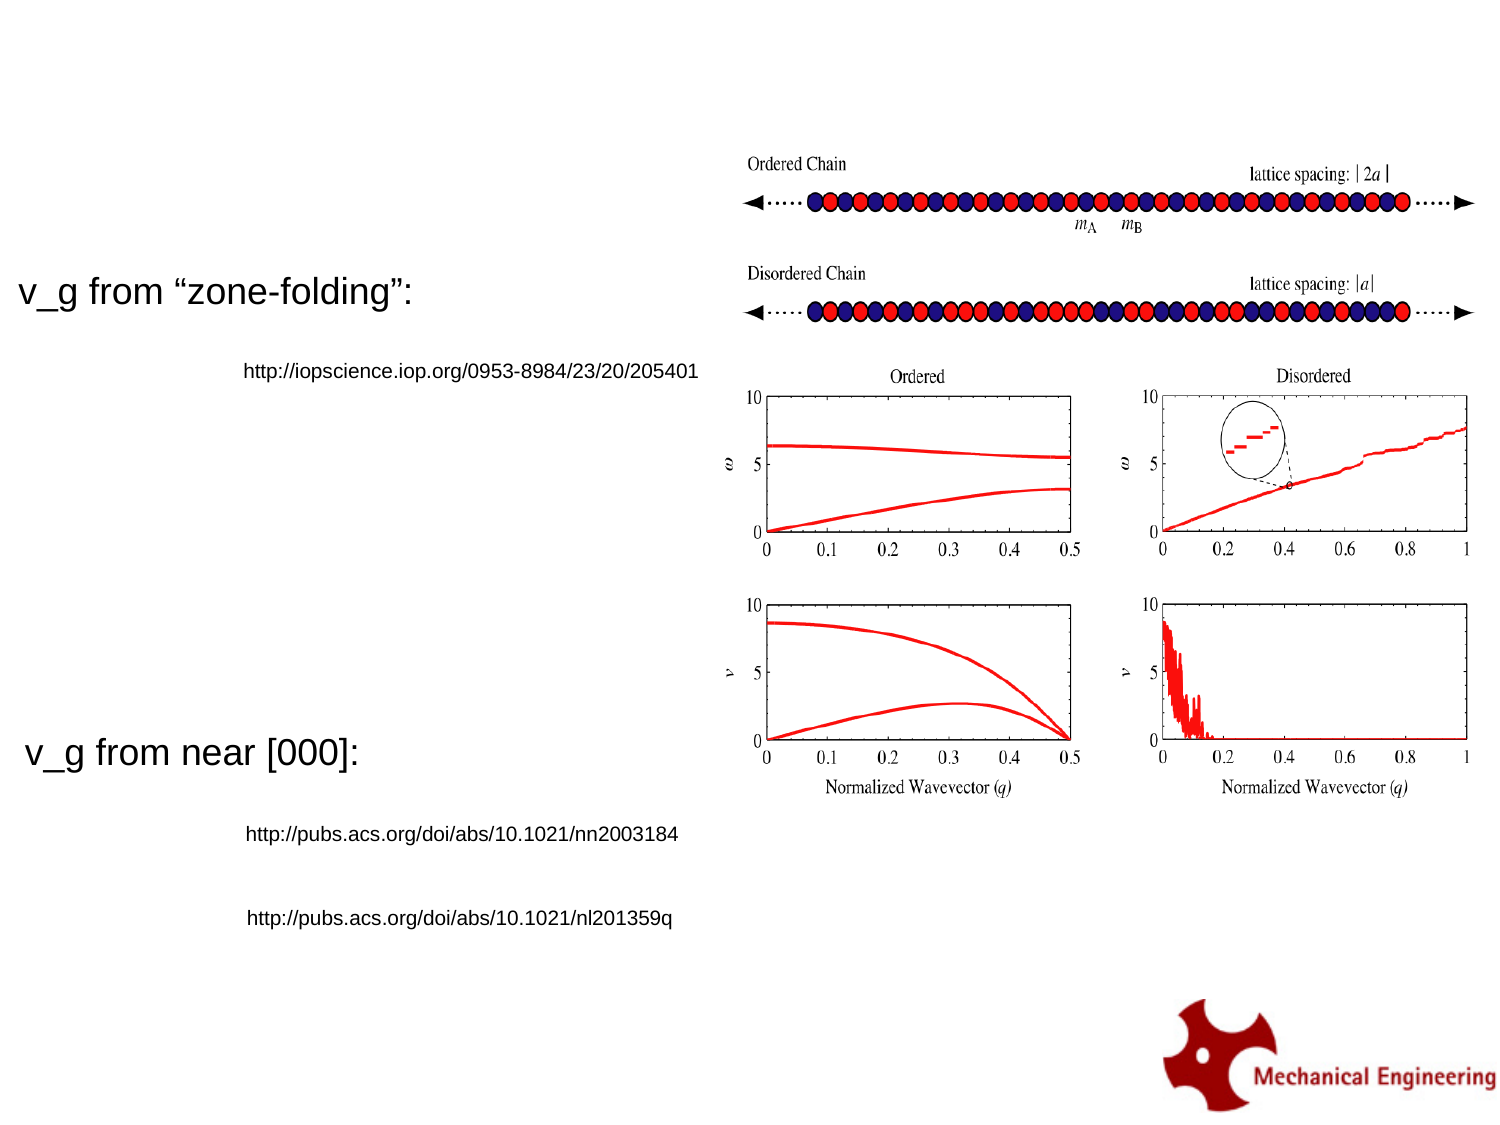

v_g from “zone-folding”:
http://iopscience.iop.org/0953-8984/23/20/205401
v_g from near [000]:
http://pubs.acs.org/doi/abs/10.1021/nn2003184
http://pubs.acs.org/doi/abs/10.1021/nl201359q